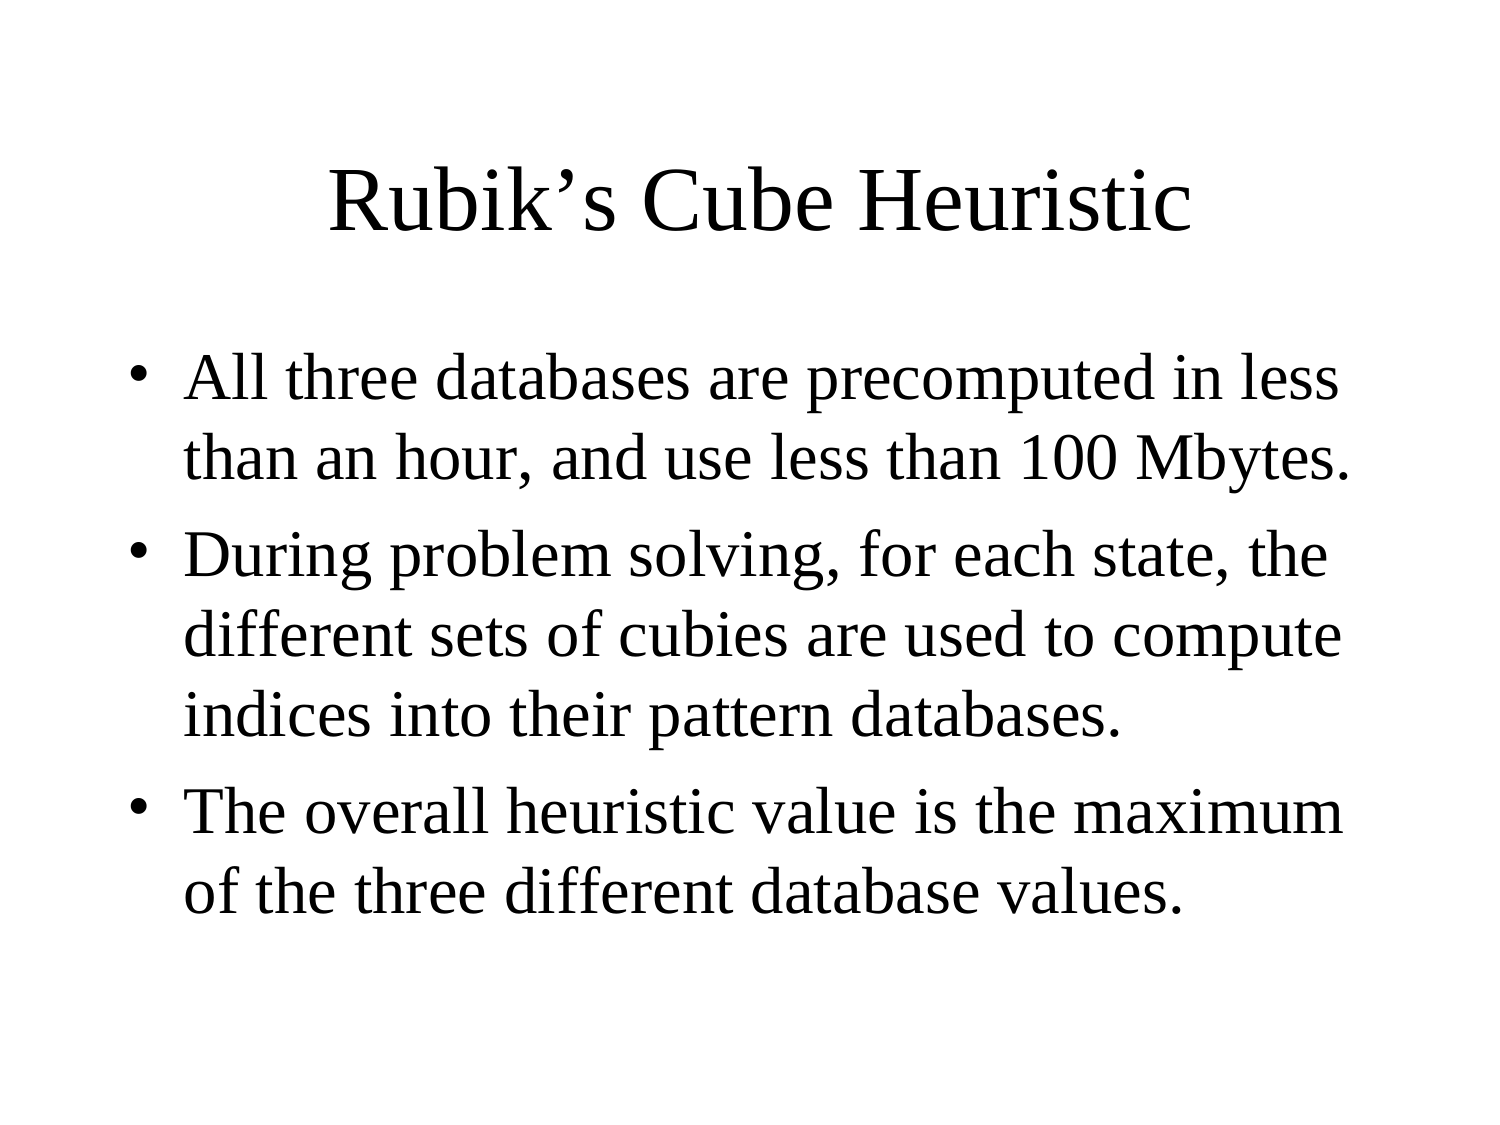

# Rubik’s Cube Heuristic
All three databases are precomputed in less than an hour, and use less than 100 Mbytes.
During problem solving, for each state, the different sets of cubies are used to compute indices into their pattern databases.
The overall heuristic value is the maximum of the three different database values.